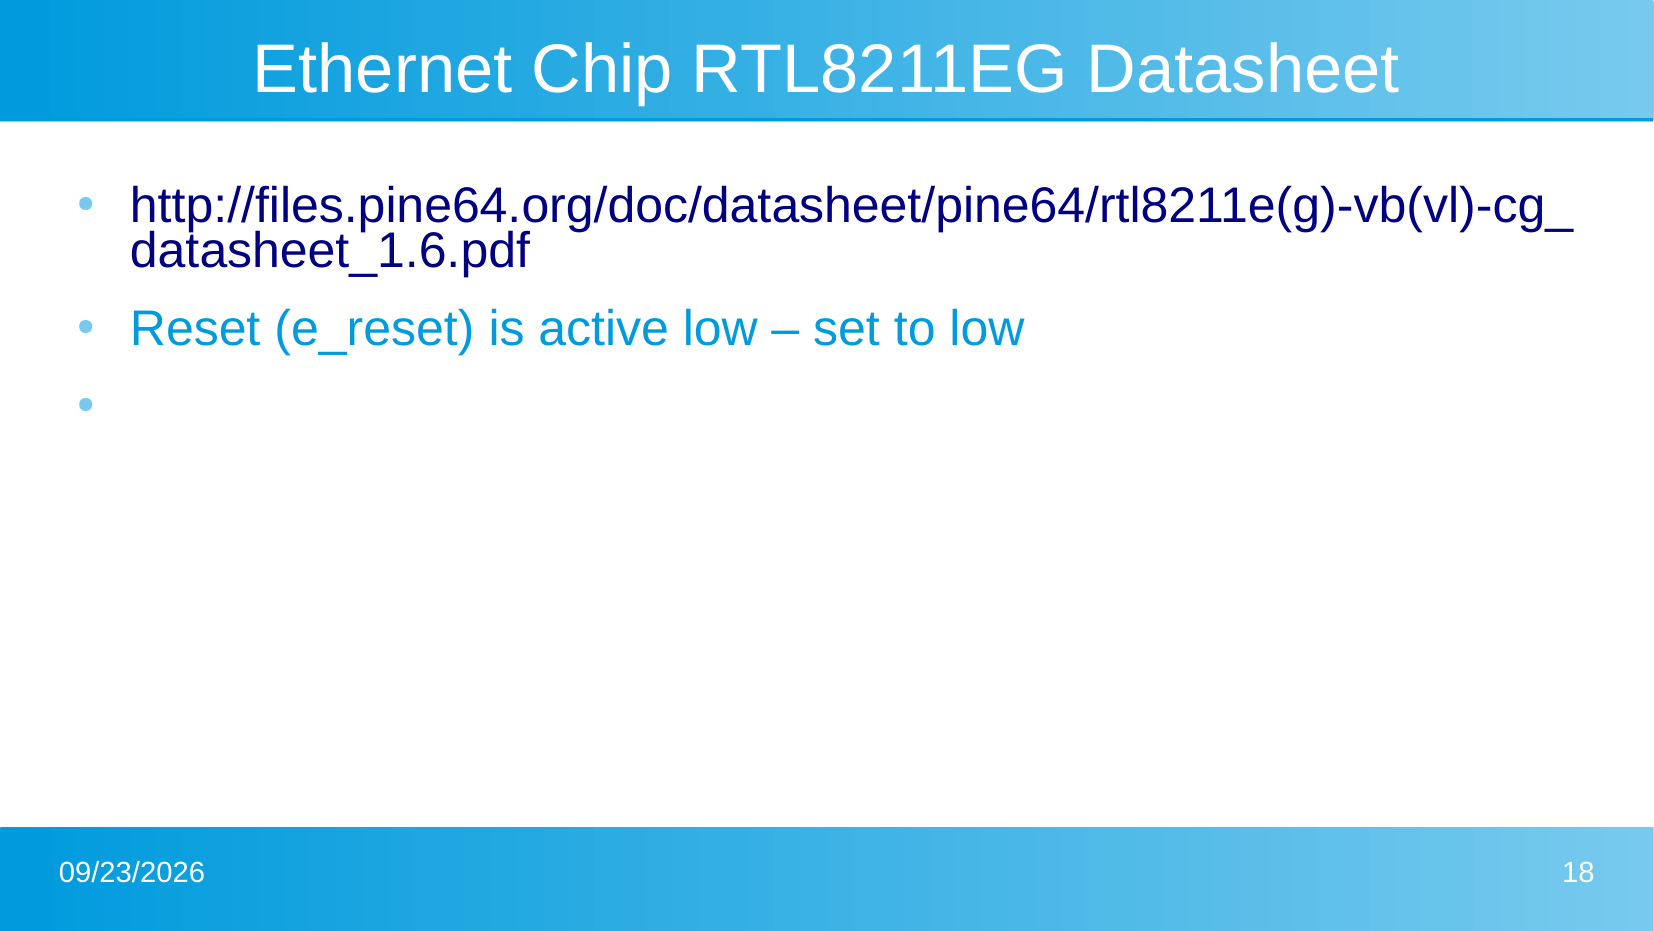

# Ethernet Chip RTL8211EG Datasheet
http://files.pine64.org/doc/datasheet/pine64/rtl8211e(g)-vb(vl)-cg_datasheet_1.6.pdf
Reset (e_reset) is active low – set to low
18